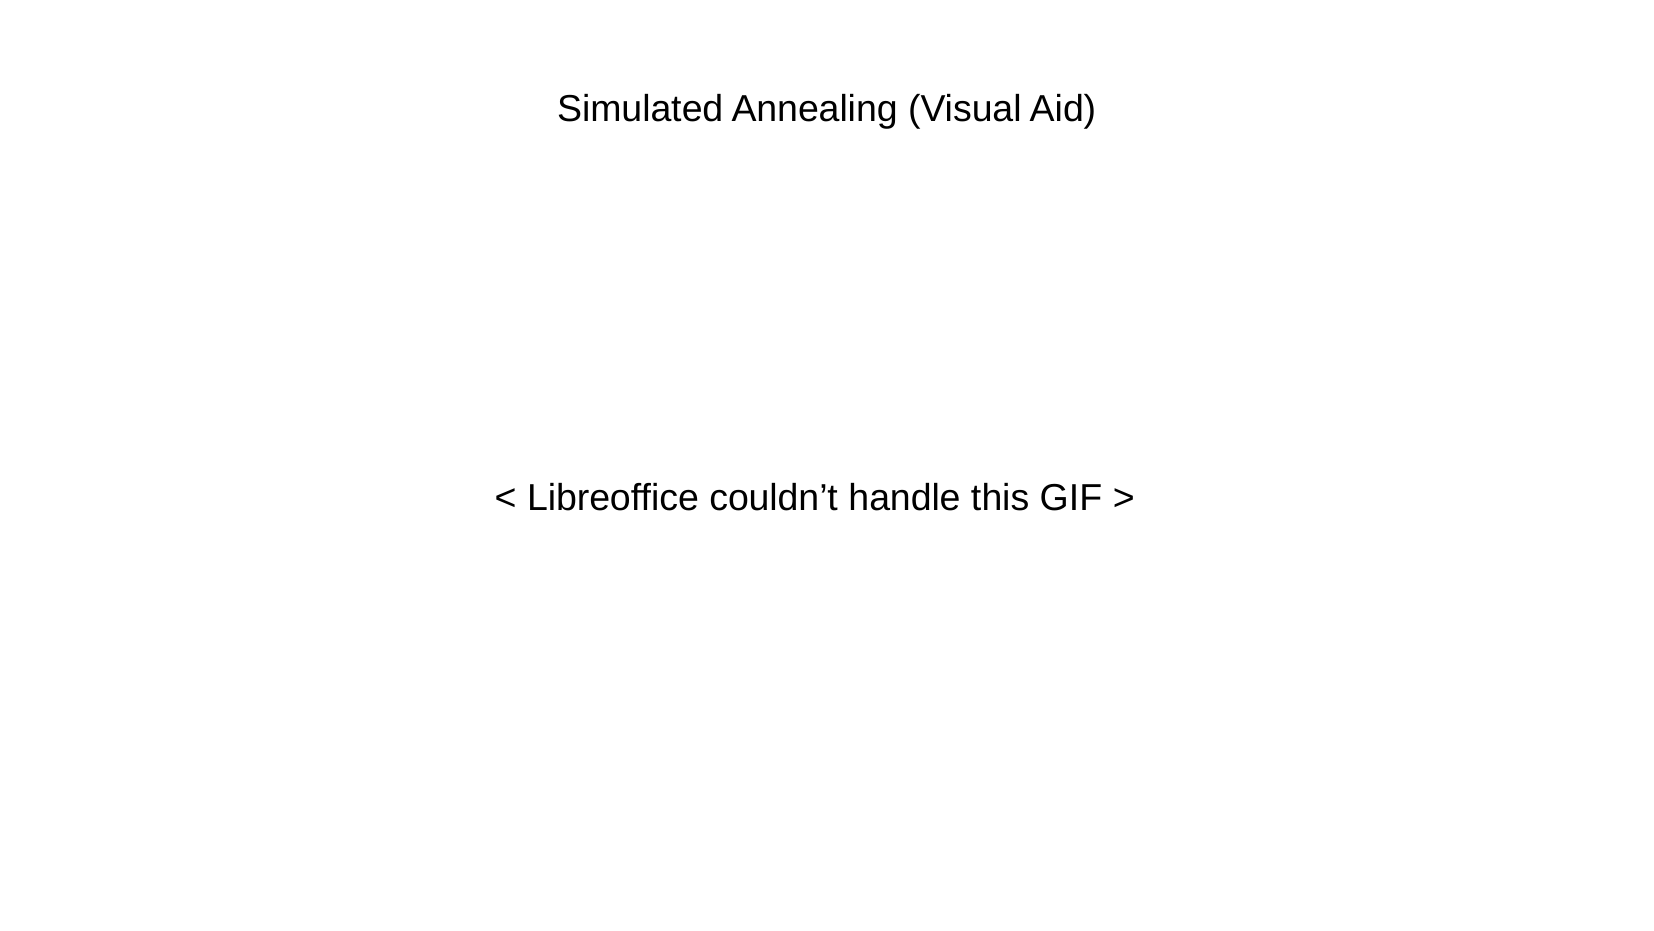

# Simulated Annealing (Visual Aid)
< Libreoffice couldn’t handle this GIF >